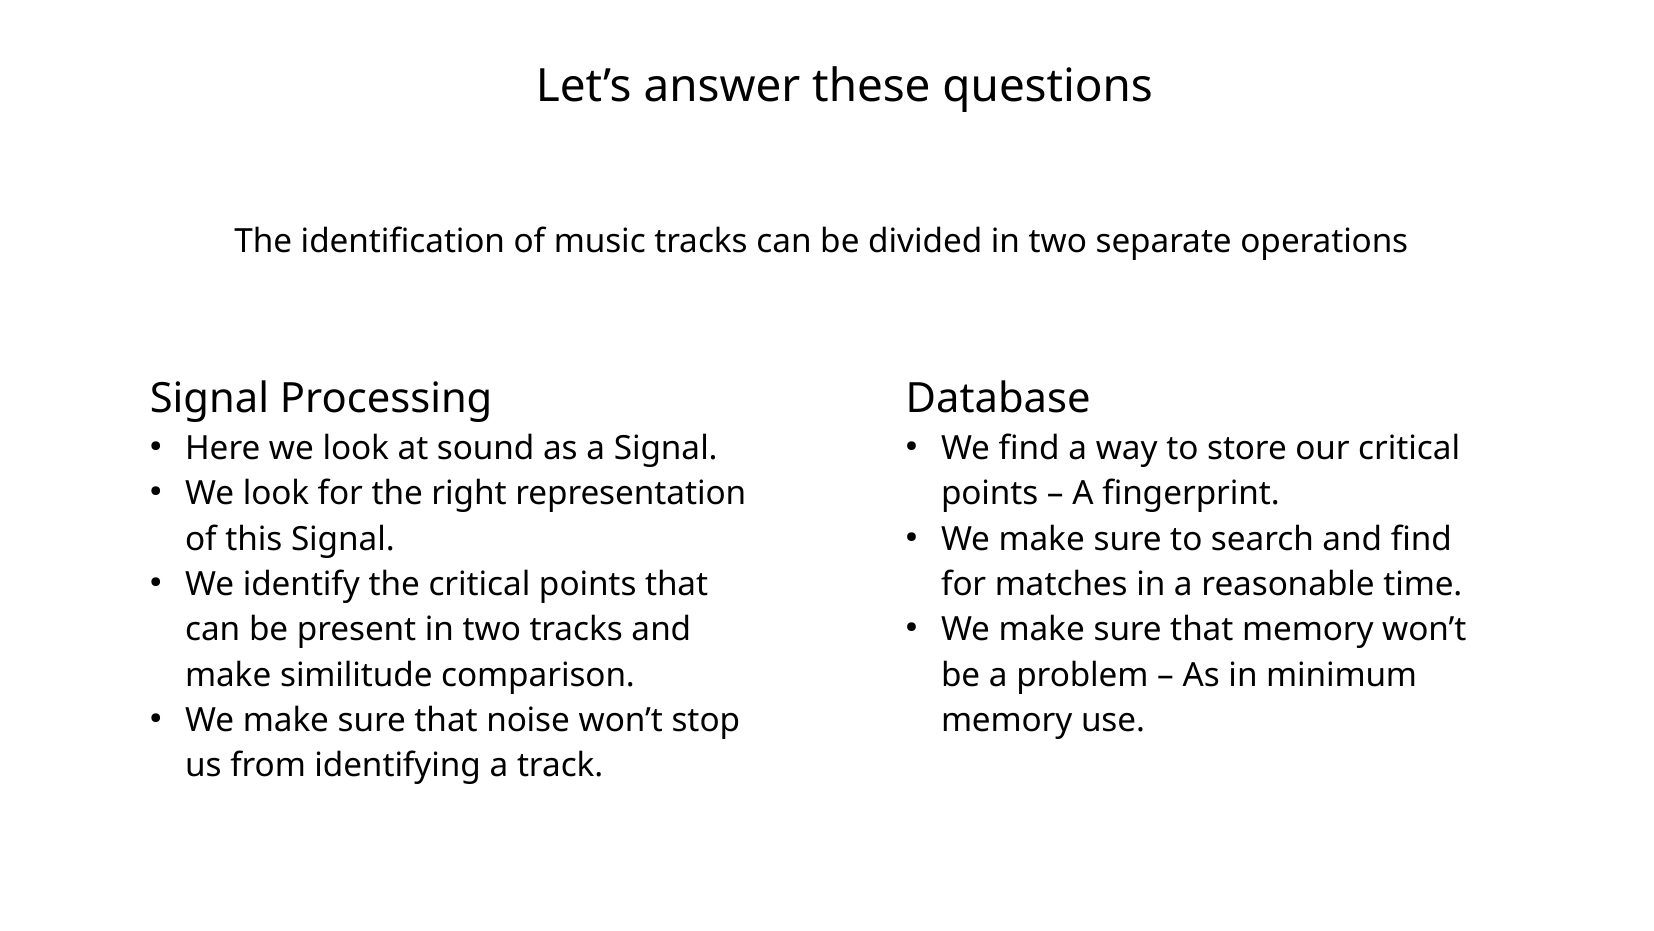

Let’s answer these questions
The identification of music tracks can be divided in two separate operations
Signal Processing
Here we look at sound as a Signal.
We look for the right representation of this Signal.
We identify the critical points that can be present in two tracks and make similitude comparison.
We make sure that noise won’t stop us from identifying a track.
Database
We find a way to store our critical points – A fingerprint.
We make sure to search and find for matches in a reasonable time.
We make sure that memory won’t be a problem – As in minimum memory use.